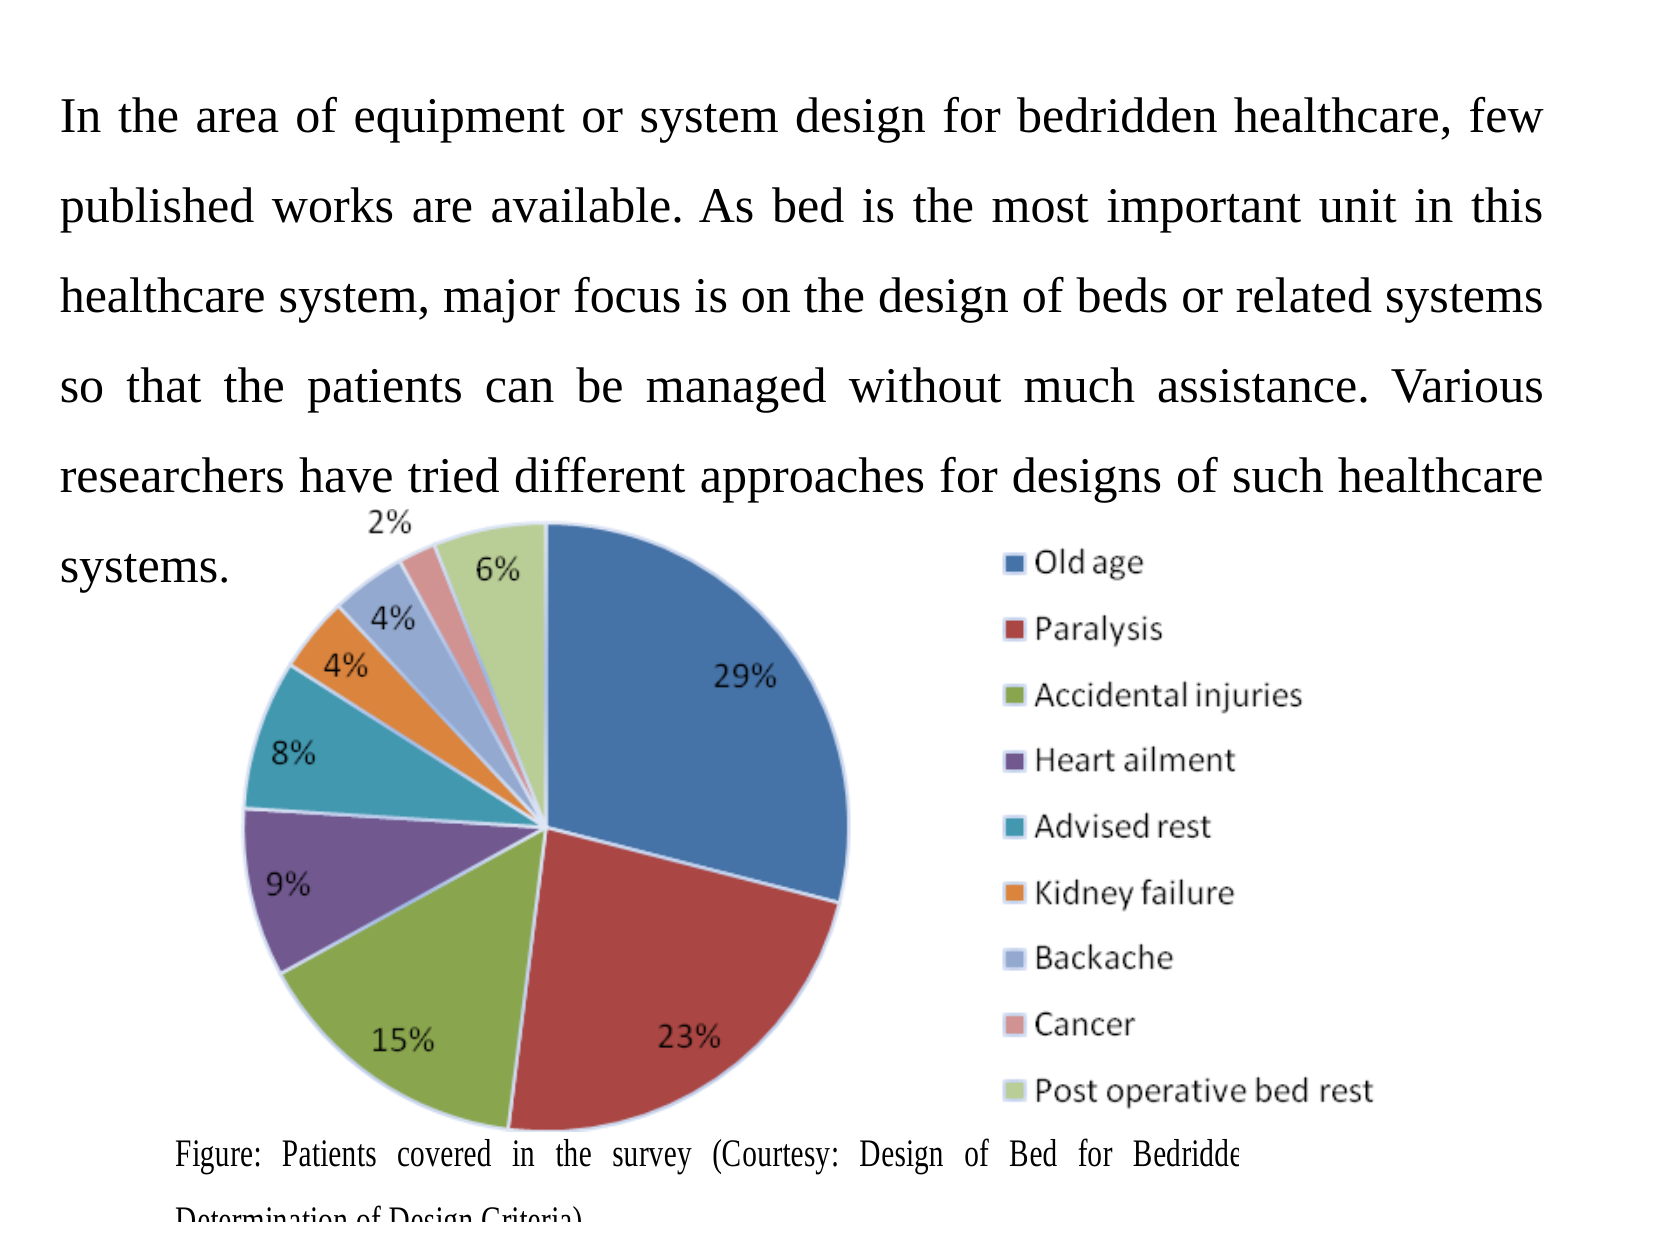

In the area of equipment or system design for bedridden healthcare, few published works are available. As bed is the most important unit in this healthcare system, major focus is on the design of beds or related systems so that the patients can be managed without much assistance. Various researchers have tried different approaches for designs of such healthcare systems.